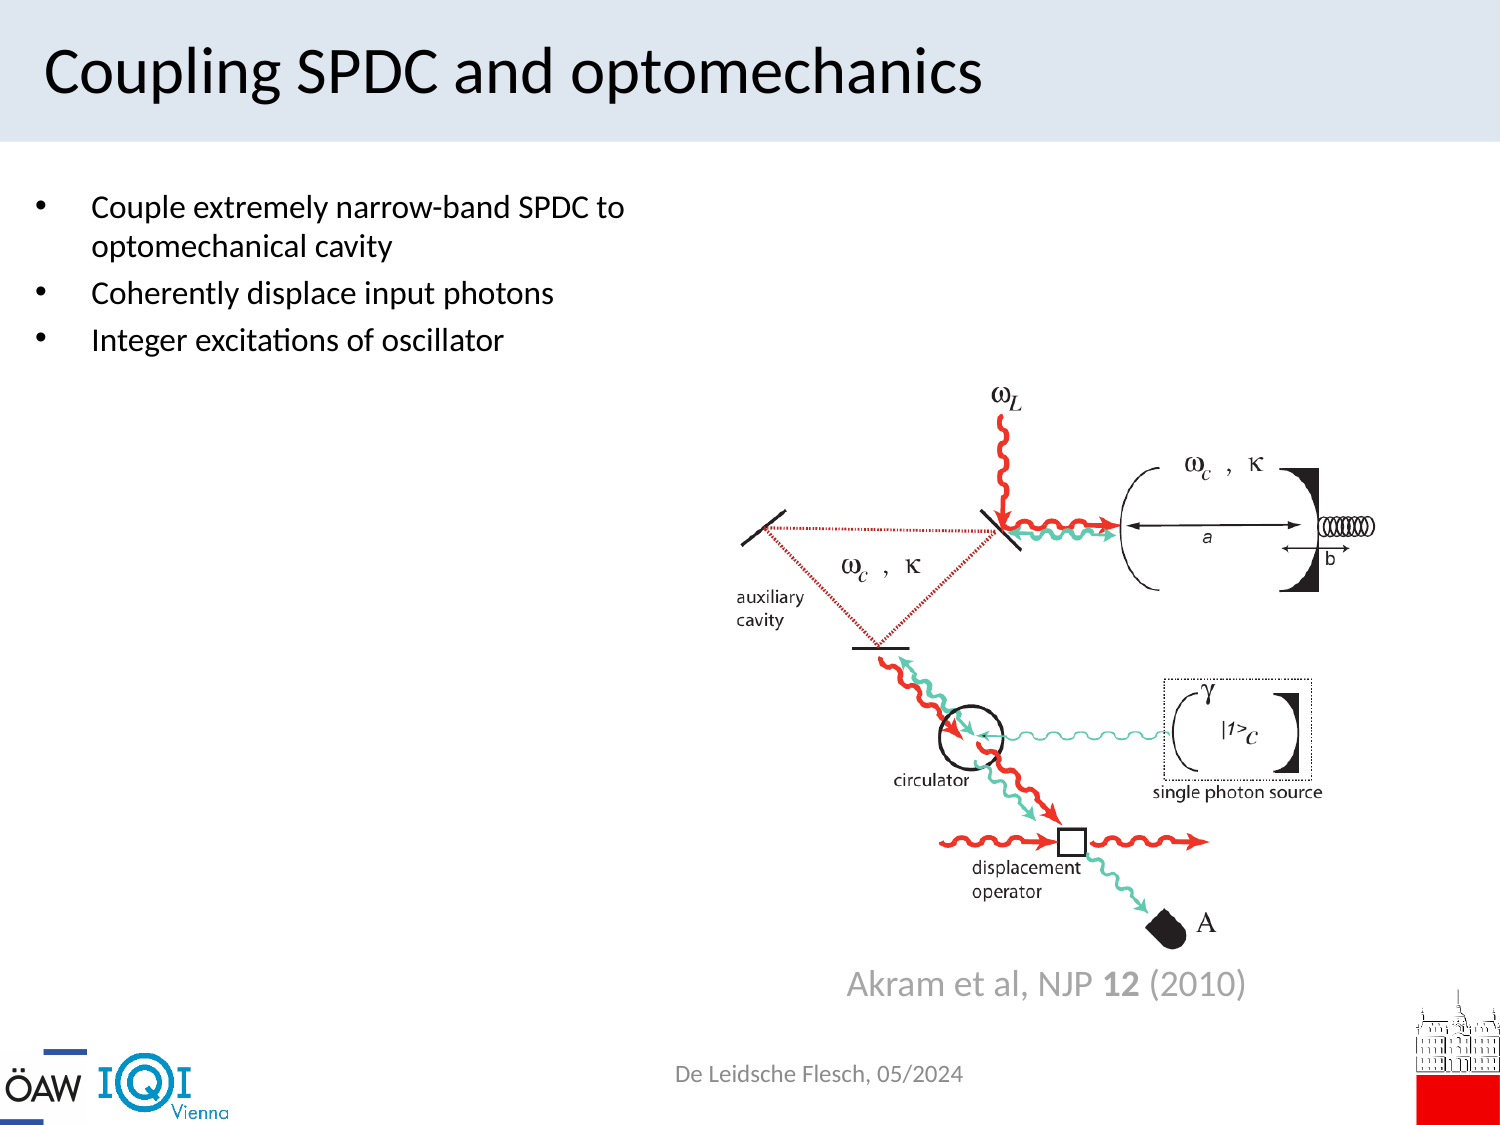

# Coupling SPDC and optomechanics
Couple extremely narrow-band SPDC to optomechanical cavity
Coherently displace input photons
Integer excitations of oscillator
Akram et al, NJP 12 (2010)
De Leidsche Flesch, 05/2024